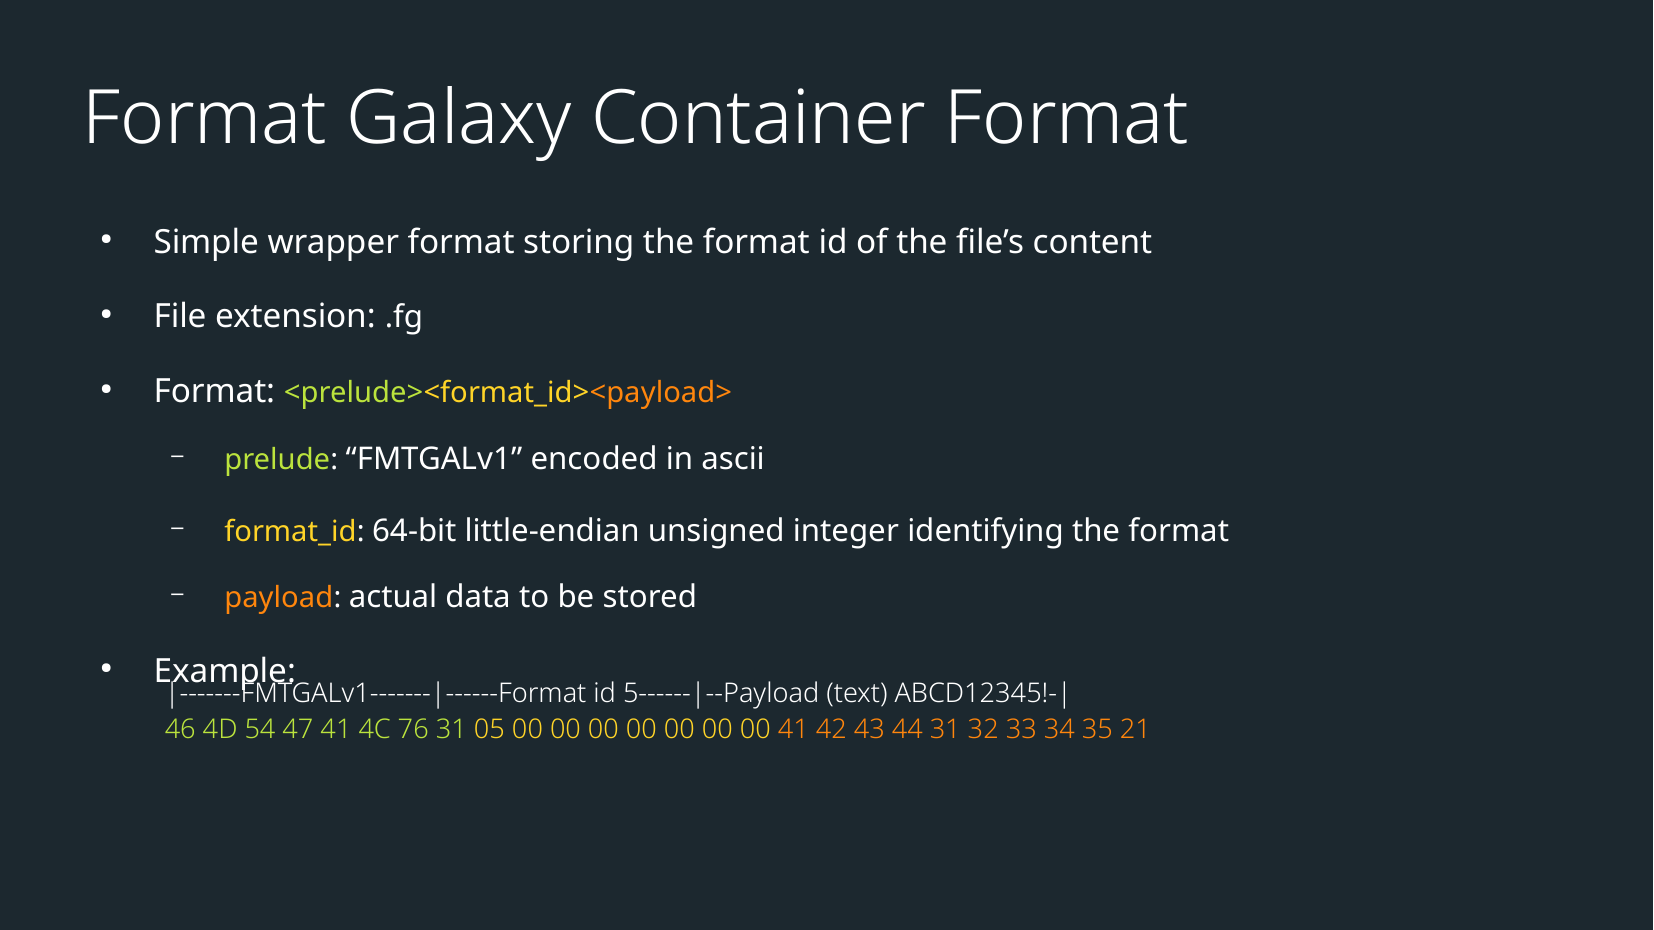

# Format Galaxy Container Format
Simple wrapper format storing the format id of the file’s content
File extension: .fg
Format: <prelude><format_id><payload>
prelude: “FMTGALv1” encoded in ascii
format_id: 64-bit little-endian unsigned integer identifying the format
payload: actual data to be stored
Example:
|-------FMTGALv1-------|------Format id 5------|--Payload (text) ABCD12345!-|
46 4D 54 47 41 4C 76 31 05 00 00 00 00 00 00 00 41 42 43 44 31 32 33 34 35 21